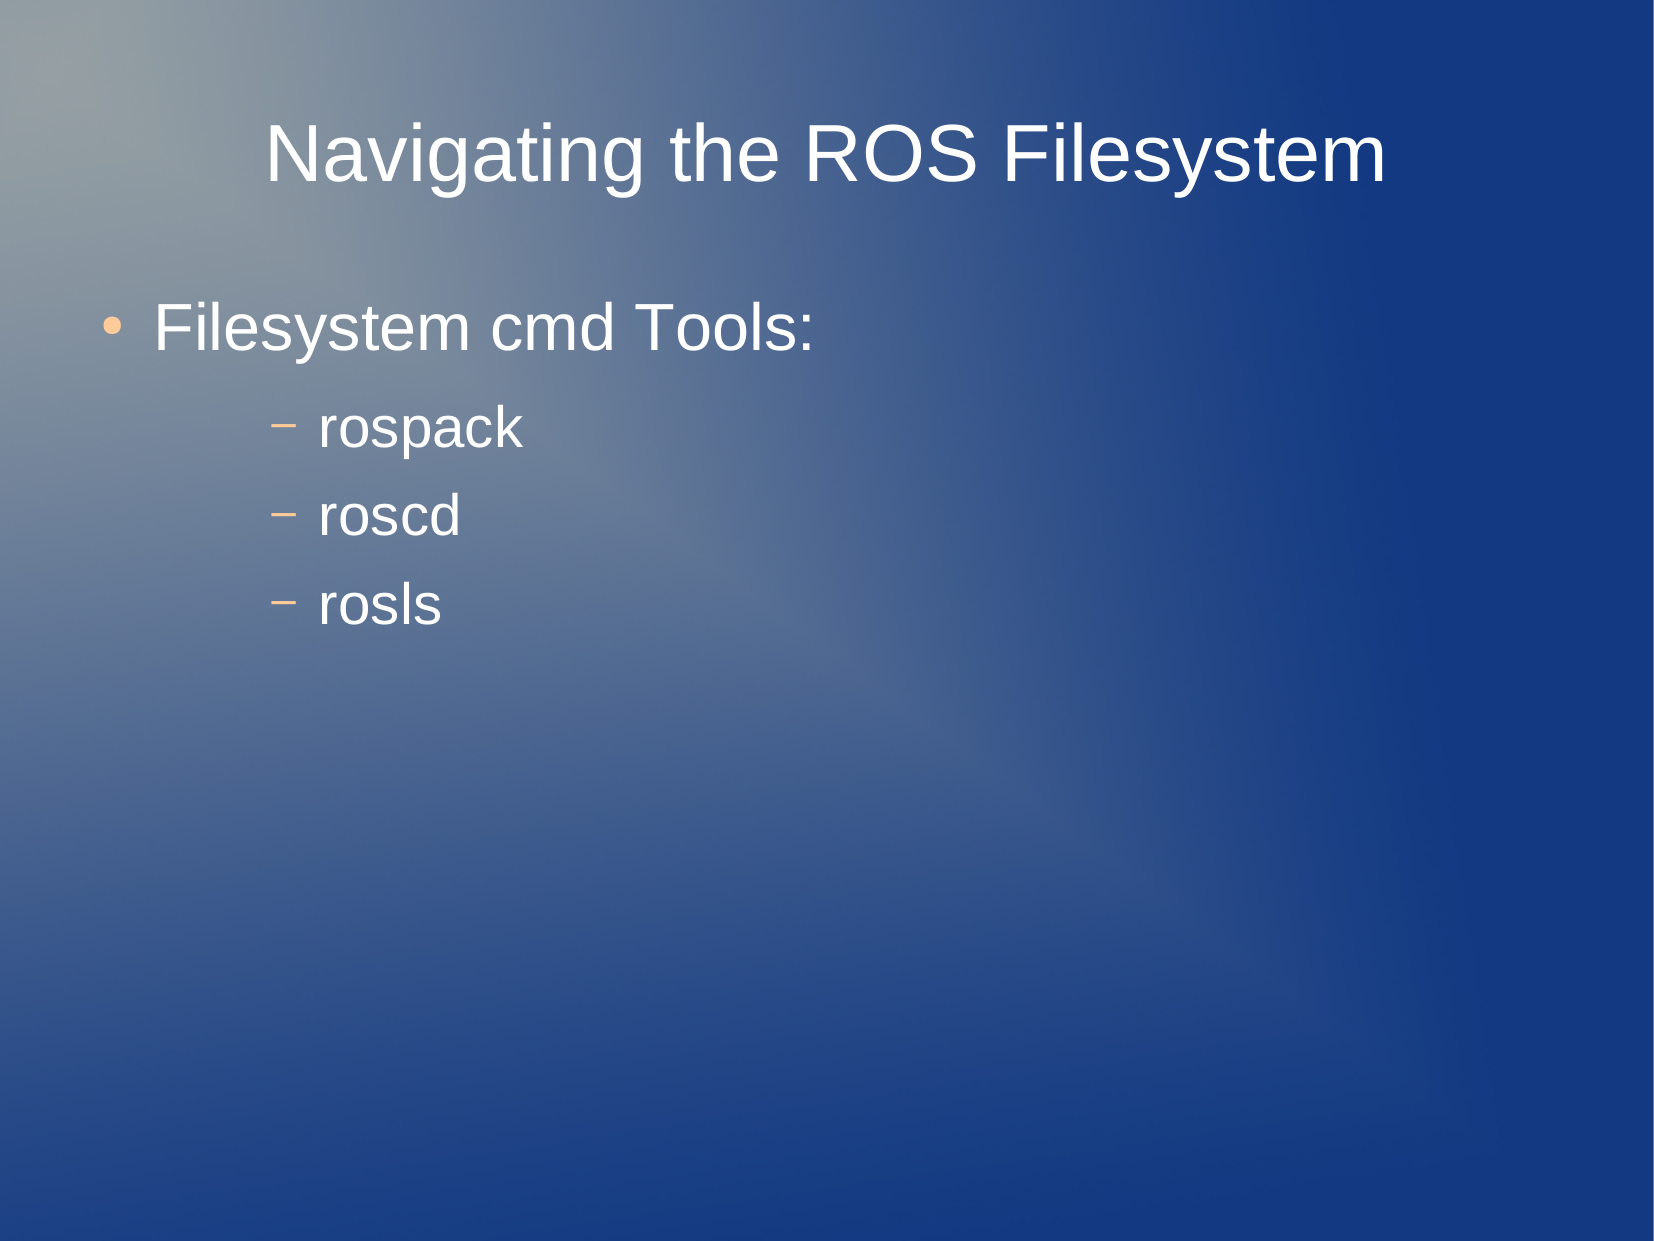

# Navigating the ROS Filesystem
Filesystem cmd Tools:
rospack
roscd
rosls